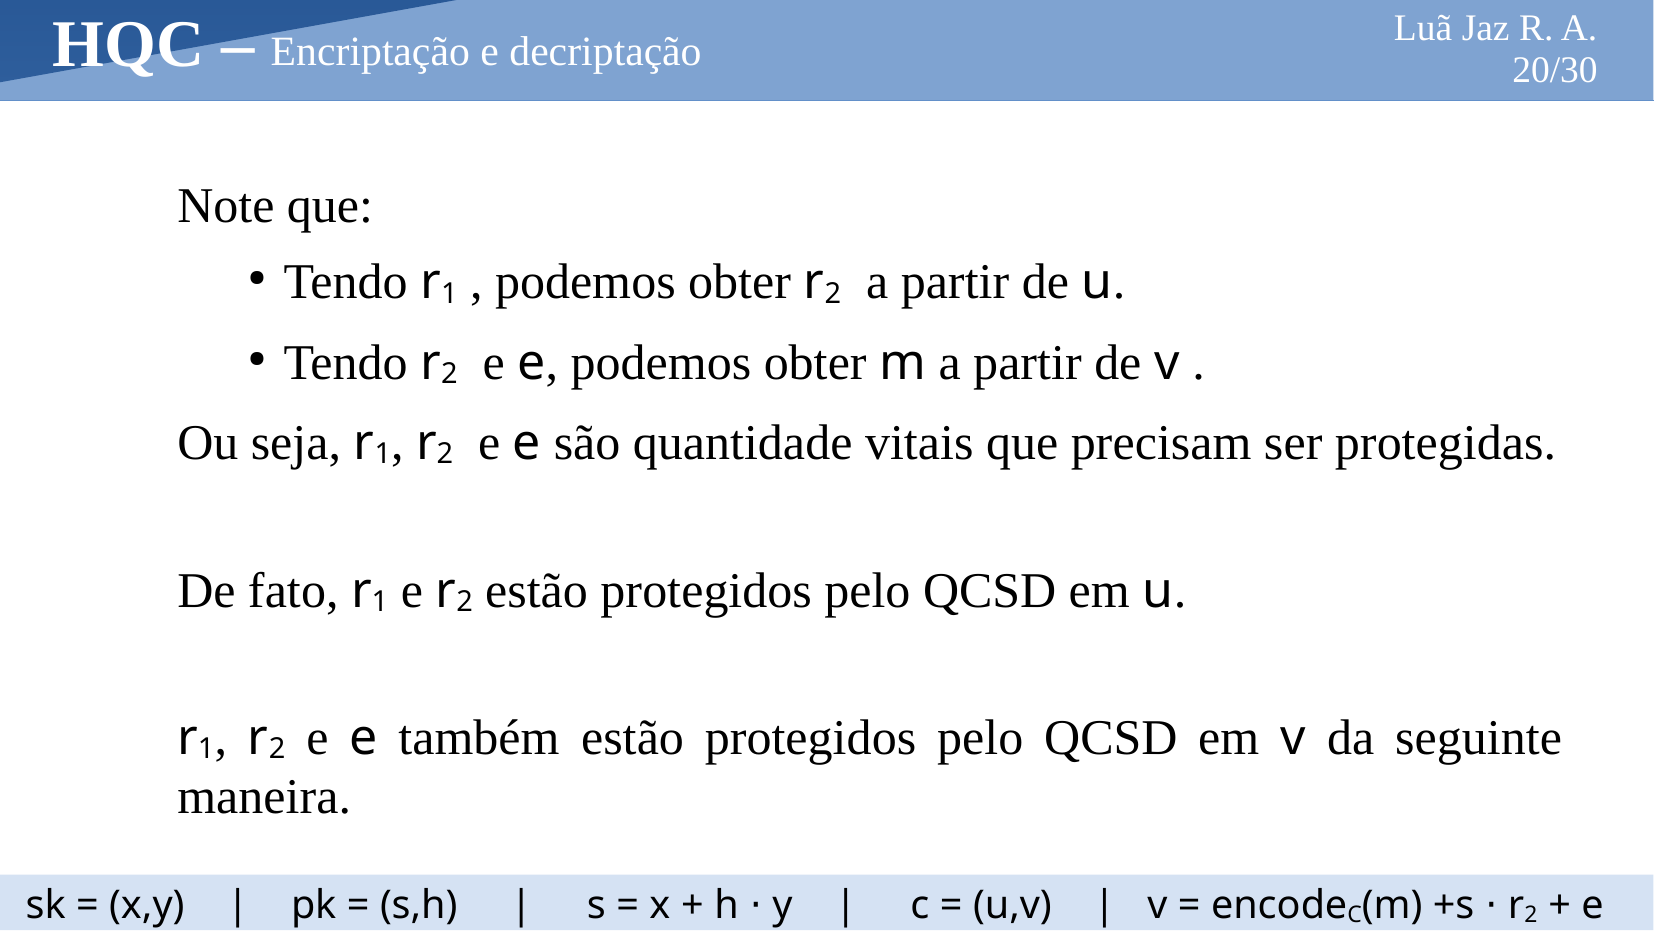

HQC –
Luã Jaz R. A.
20/30
Encriptação e decriptação
Note que:
Tendo r1 , podemos obter r2 a partir de u.
Tendo r2 e e, podemos obter m a partir de v .
Ou seja, r1, r2 e e são quantidade vitais que precisam ser protegidas.
De fato, r1 e r2 estão protegidos pelo QCSD em u.
r1, r2 e e também estão protegidos pelo QCSD em v da seguinte maneira.
sk = (x,y) | pk = (s,h) | s = x + h ⋅ y | c = (u,v) | v = encodeC(m) +s ⋅ r2 + e | u = r1 + h ⋅ r2